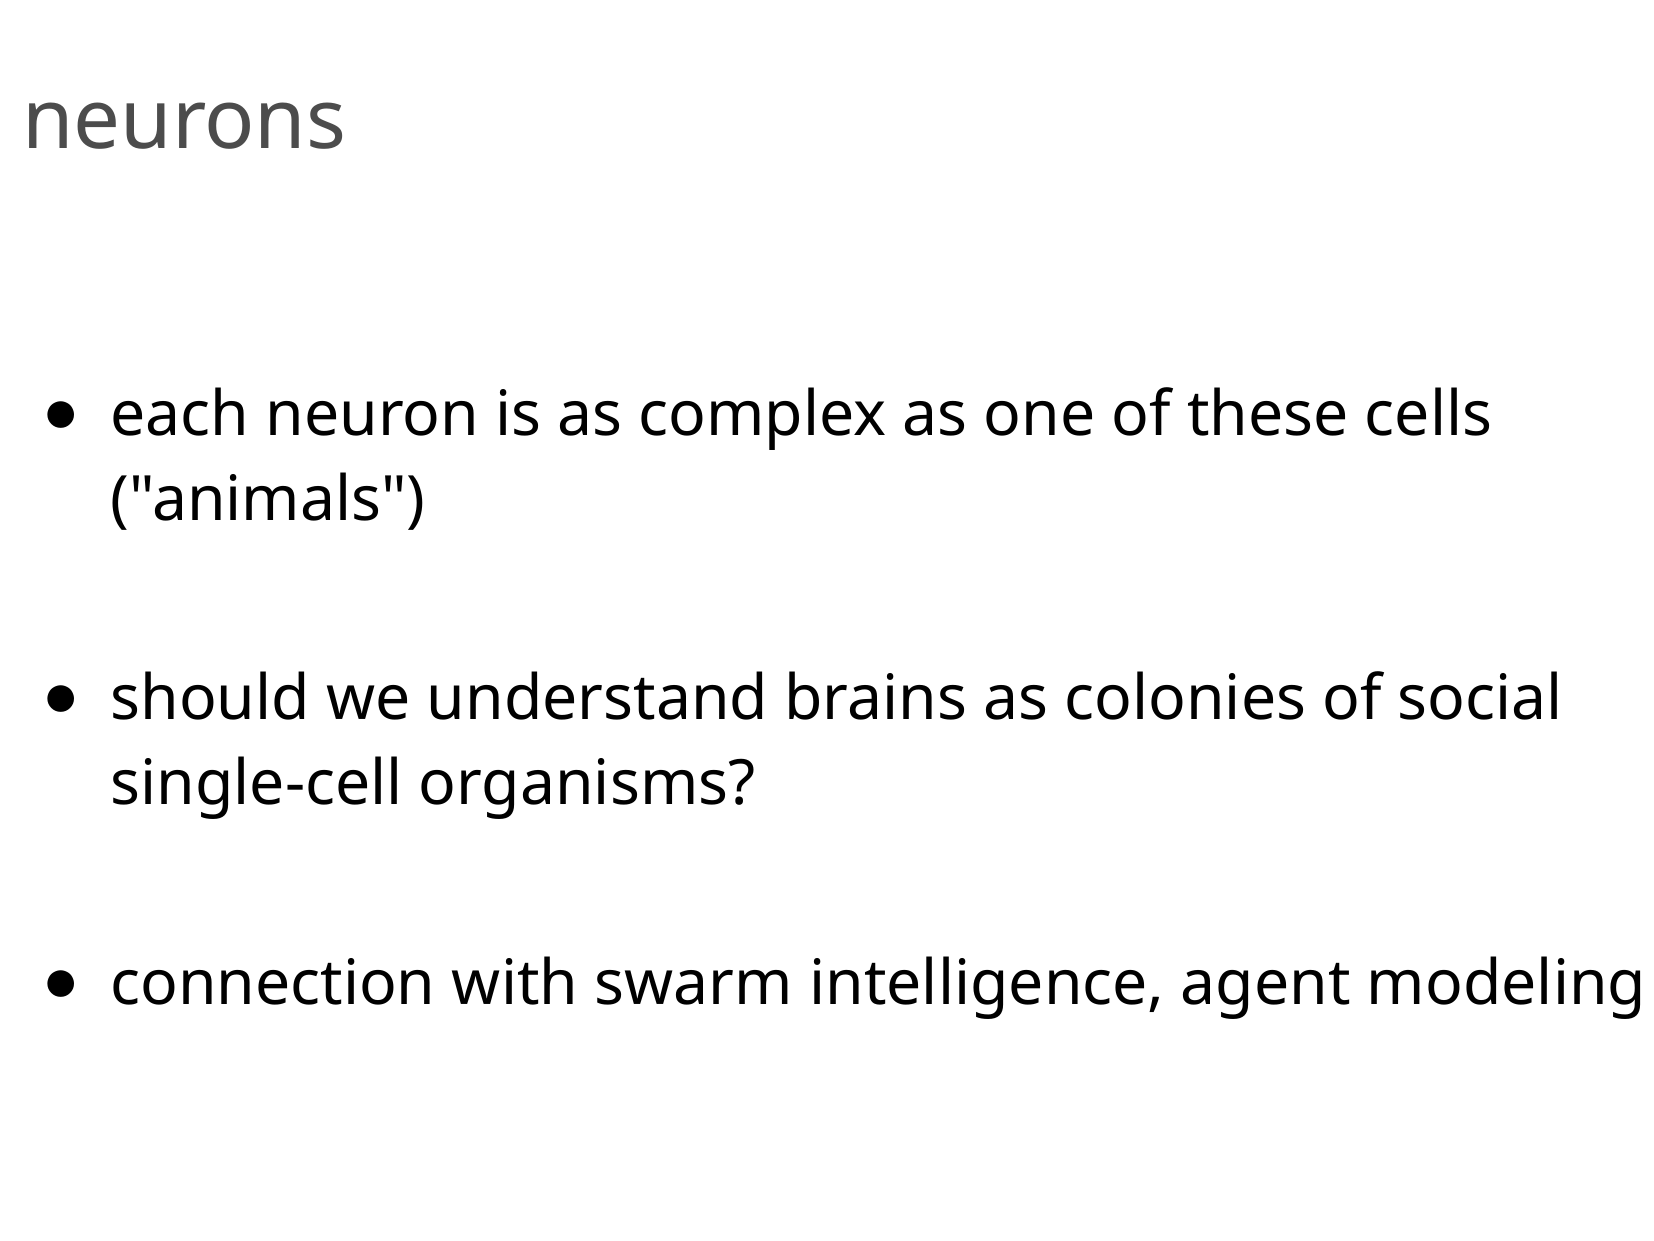

# neurons
each neuron is as complex as one of these cells ("animals")
should we understand brains as colonies of social single-cell organisms?
connection with swarm intelligence, agent modeling